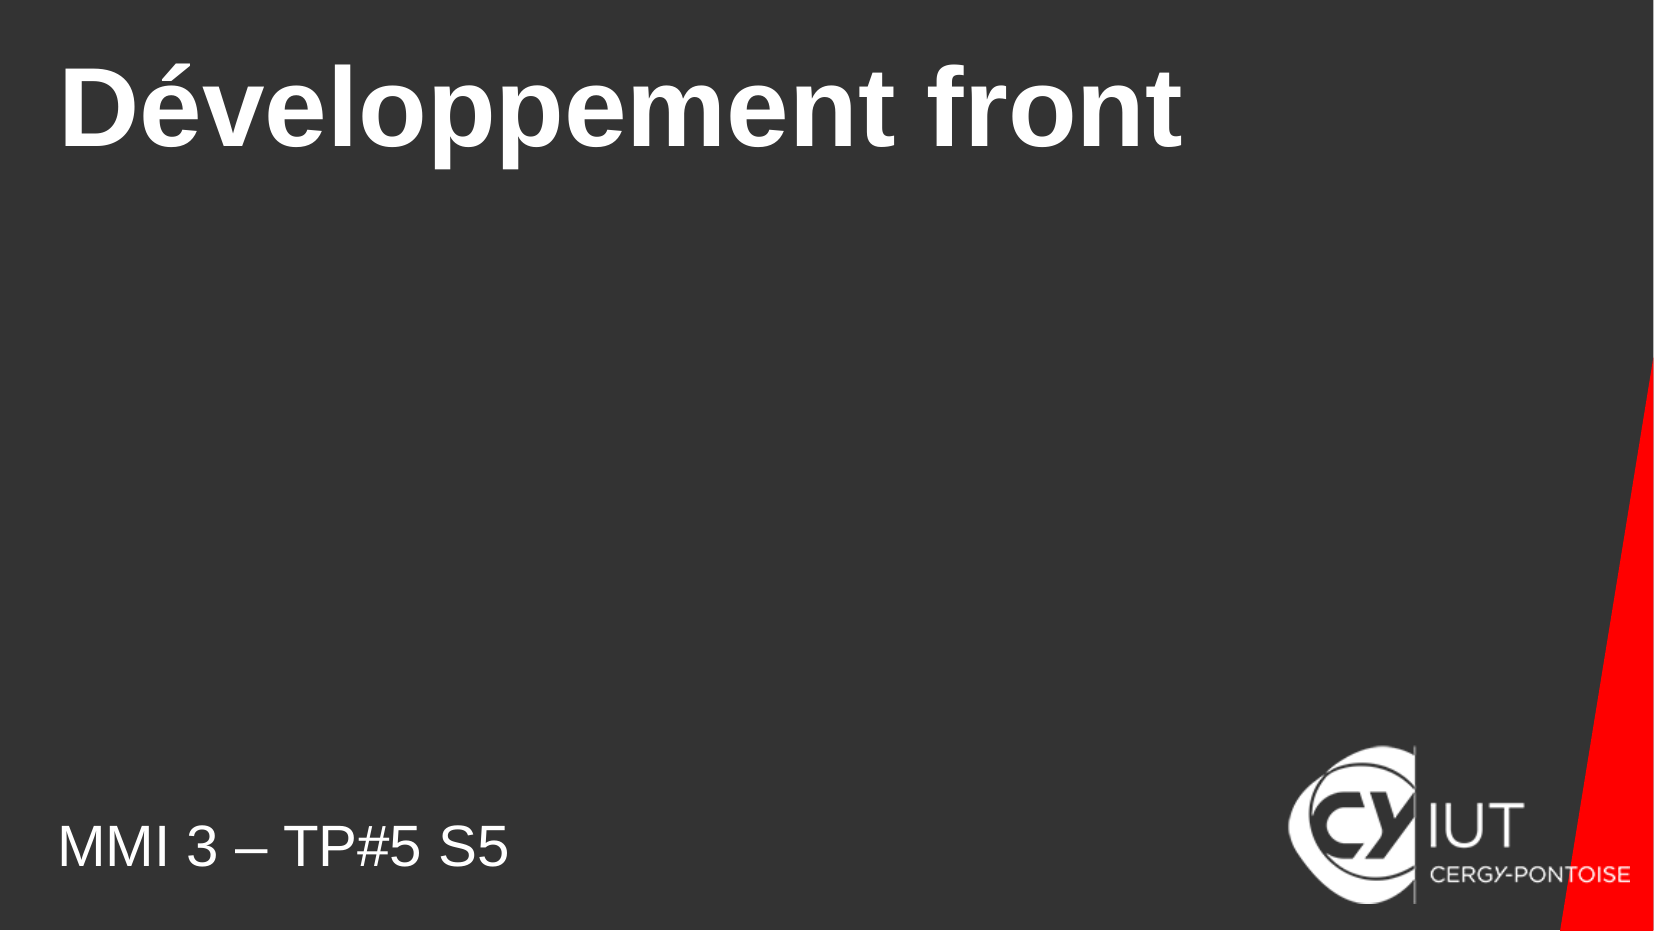

Développement front
MMI 3 – TP#5 S5